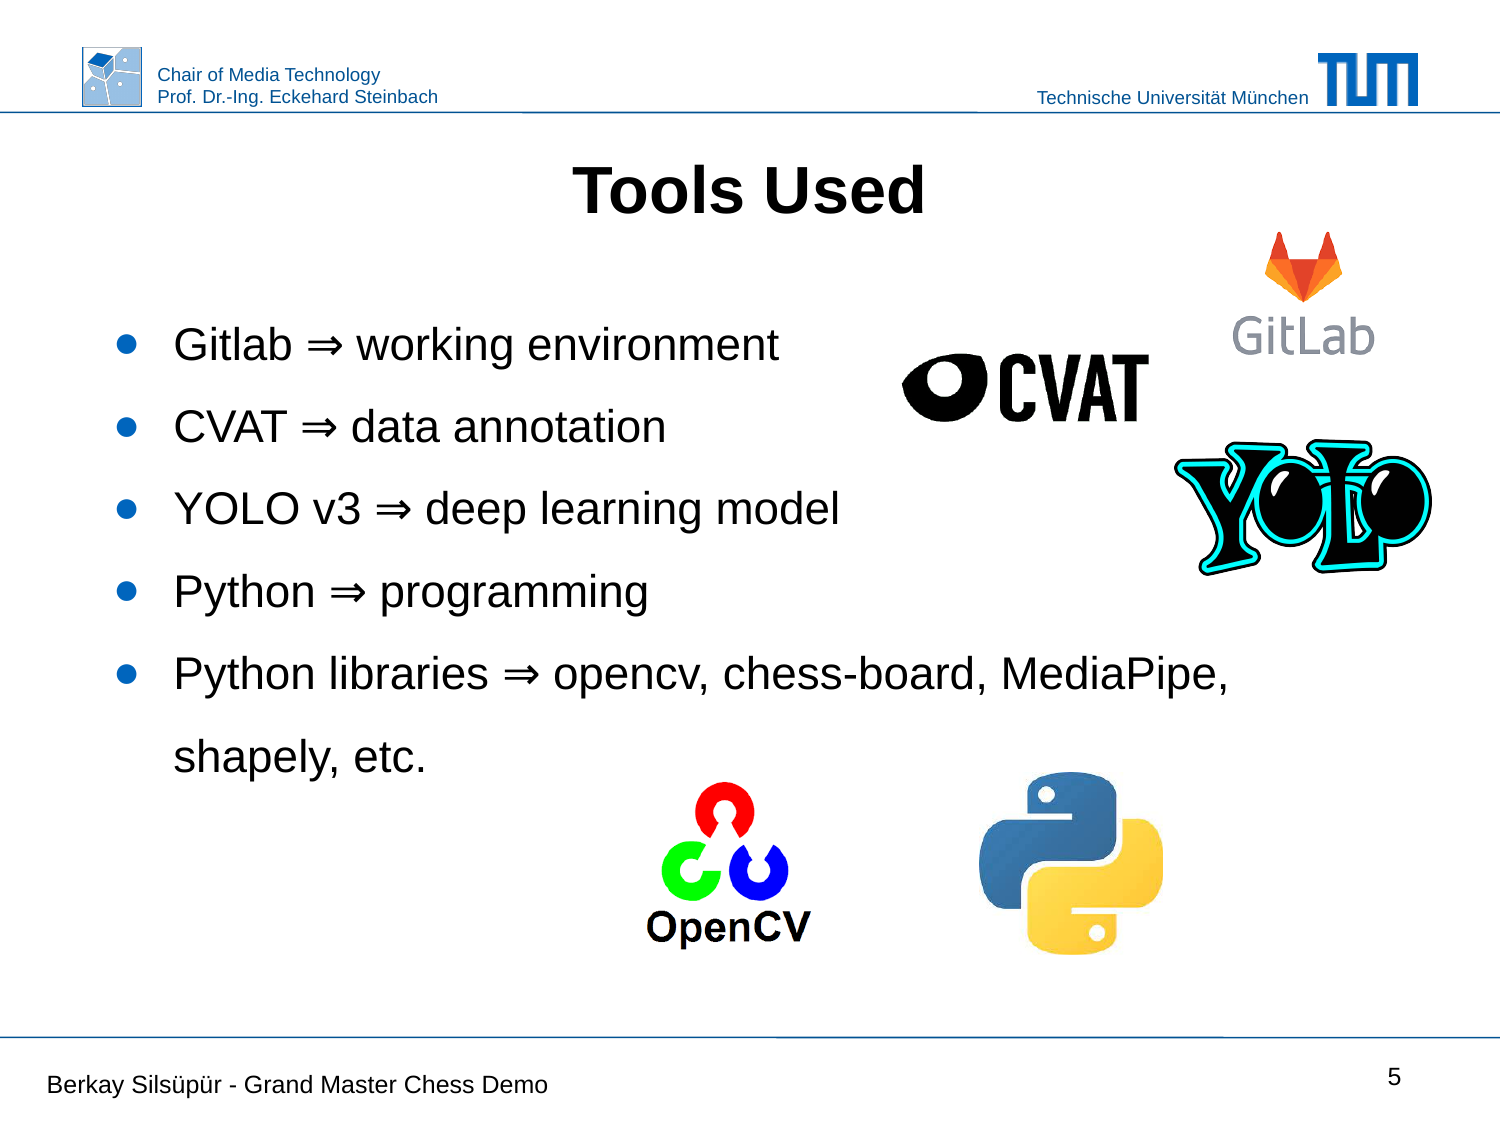

# Tools Used
Gitlab ⇒ working environment
CVAT ⇒ data annotation
YOLO v3 ⇒ deep learning model
Python ⇒ programming
Python libraries ⇒ opencv, chess-board, MediaPipe, shapely, etc.
Berkay Silsüpür - Grand Master Chess Demo